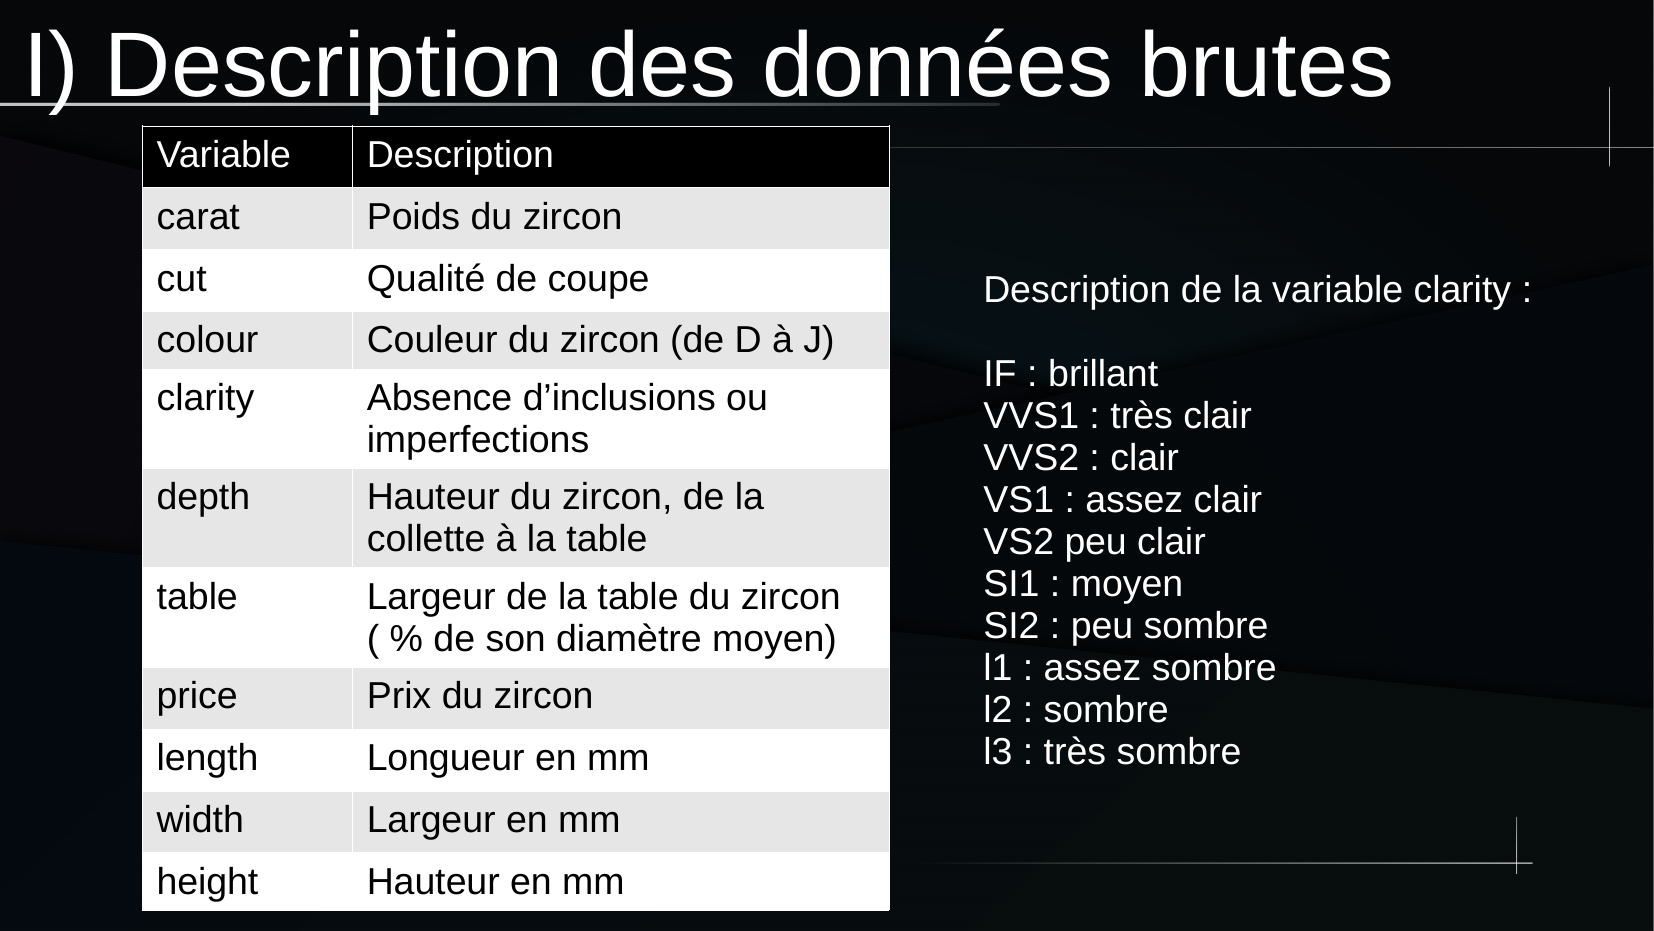

# I) Description des données brutes
| Variable | Description |
| --- | --- |
| carat | Poids du zircon |
| cut | Qualité de coupe |
| colour | Couleur du zircon (de D à J) |
| clarity | Absence d’inclusions ou imperfections |
| depth | Hauteur du zircon, de la collette à la table |
| table | Largeur de la table du zircon ( % de son diamètre moyen) |
| price | Prix du zircon |
| length | Longueur en mm |
| width | Largeur en mm |
| height | Hauteur en mm |
Description de la variable clarity :
IF : brillant
VVS1 : très clair
VVS2 : clair
VS1 : assez clair
VS2 peu clair
SI1 : moyen
SI2 : peu sombre
l1 : assez sombre
l2 : sombre
l3 : très sombre